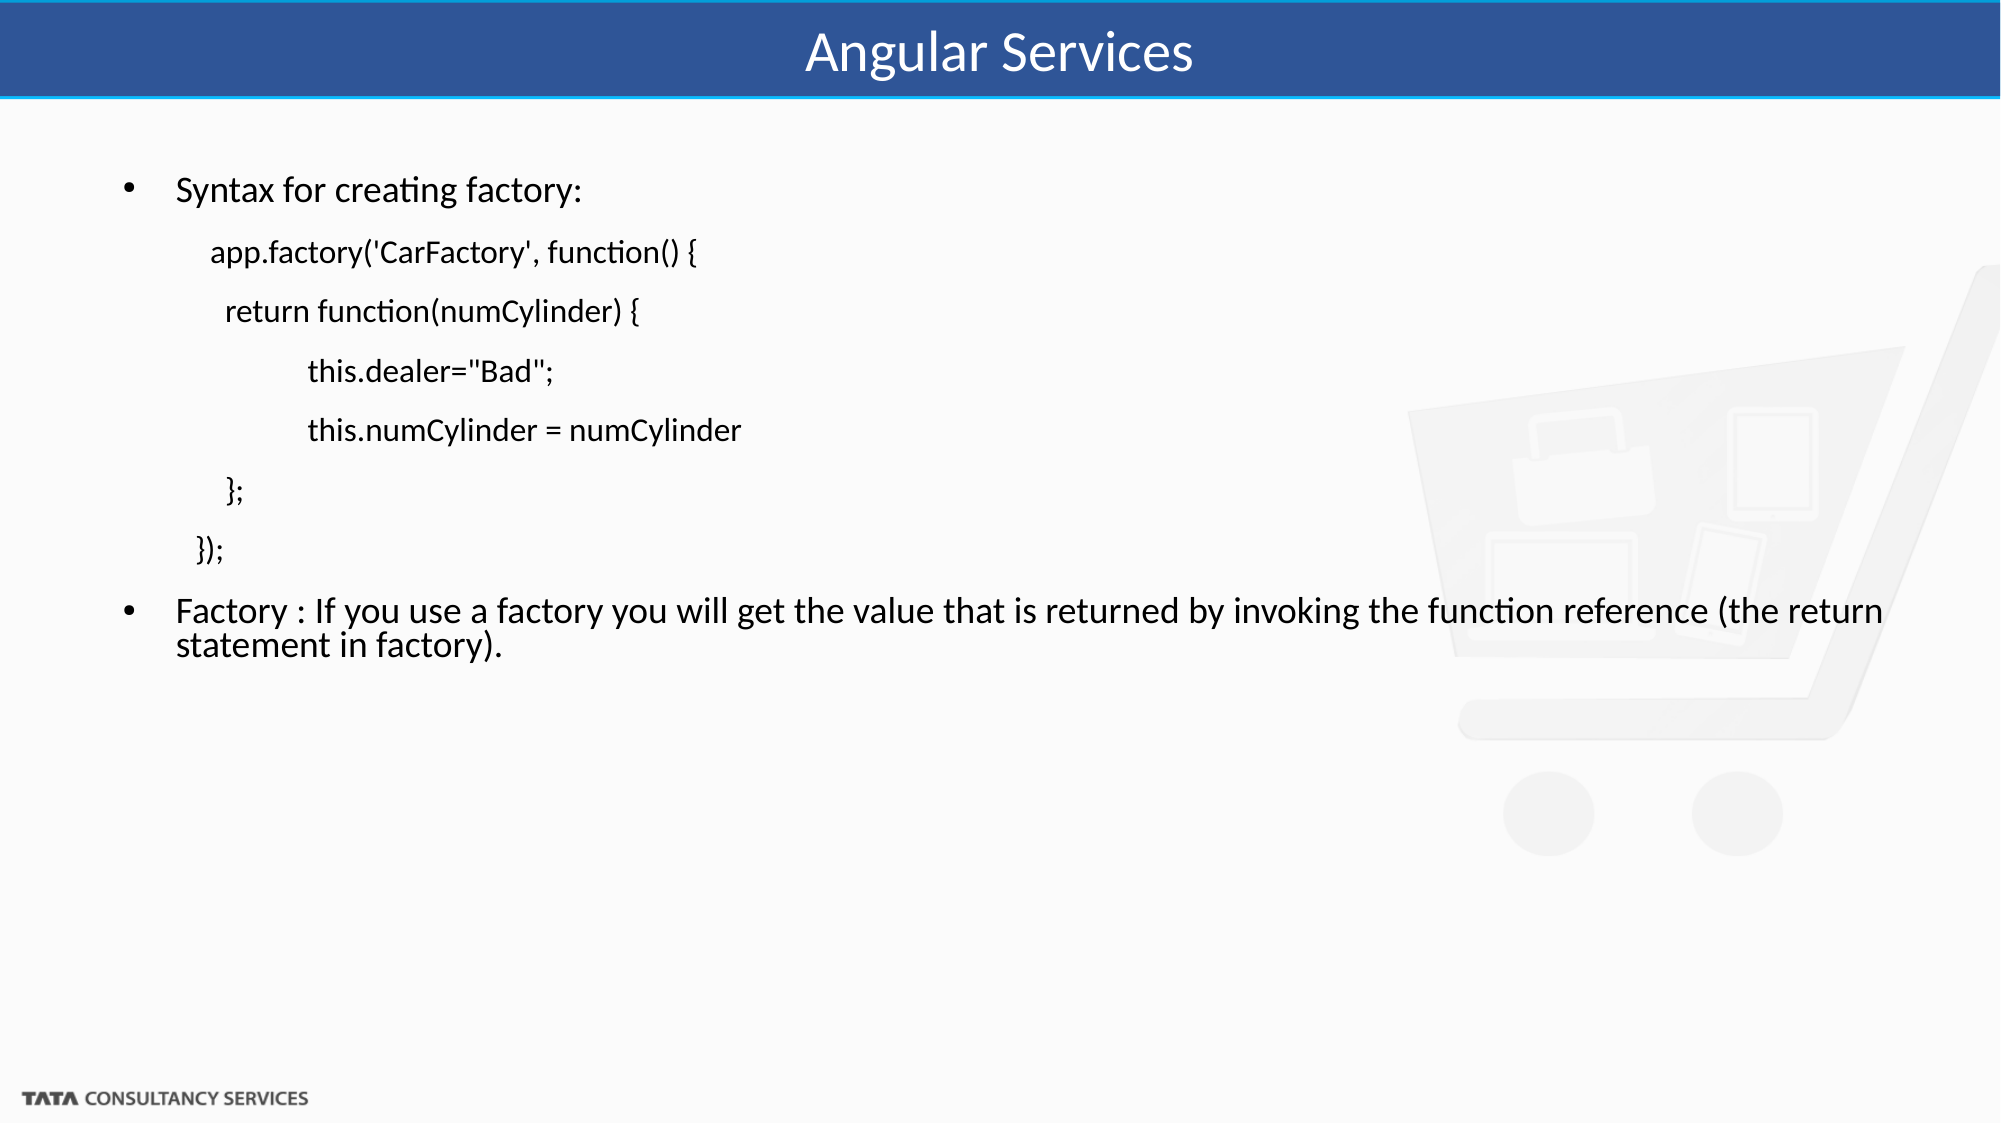

# Angular Services
Syntax for creating factory:
 app.factory('CarFactory', function() {
 return function(numCylinder) {
 this.dealer="Bad";
 this.numCylinder = numCylinder
 };
 });
Factory : If you use a factory you will get the value that is returned by invoking the function reference (the return statement in factory).